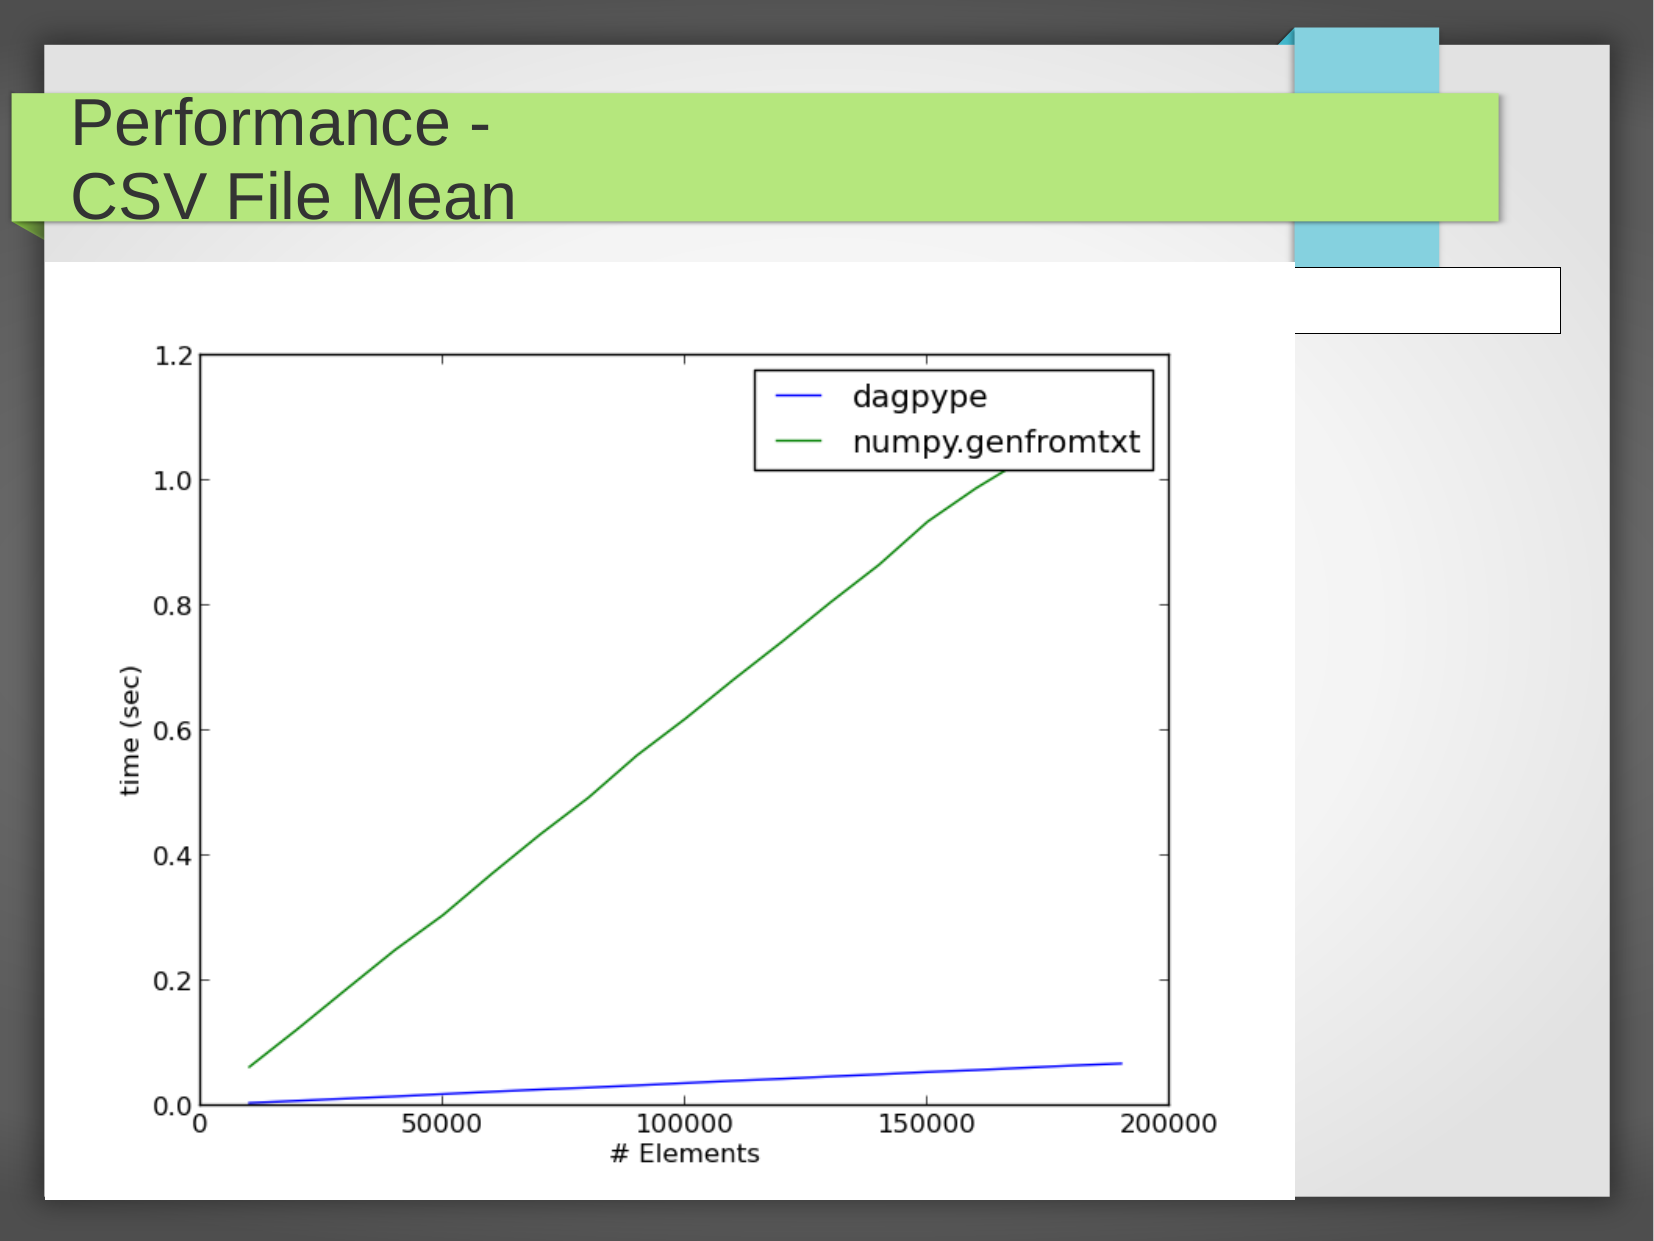

# Performance - CSV File Mean
np.chunk_stream_vals('foo.csv', '0') | np.mean()